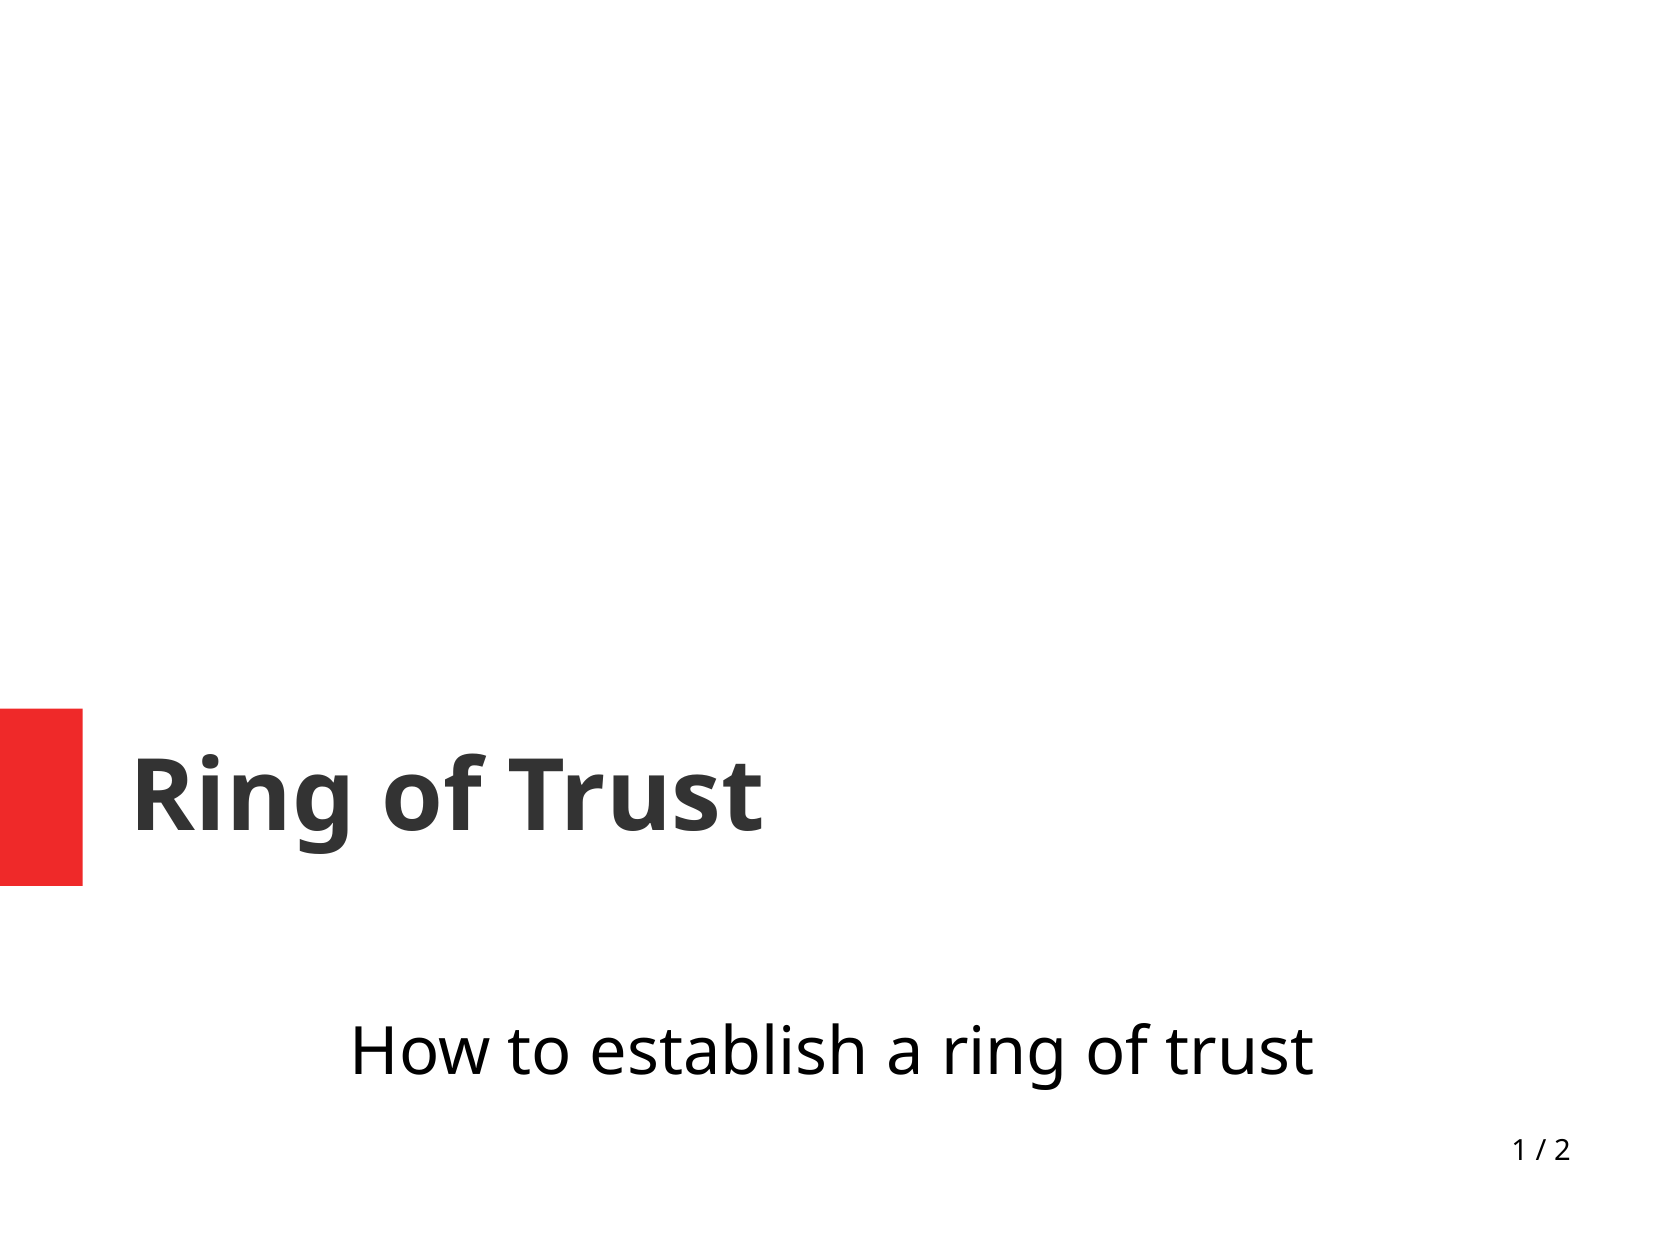

# Ring of Trust
How to establish a ring of trust
1